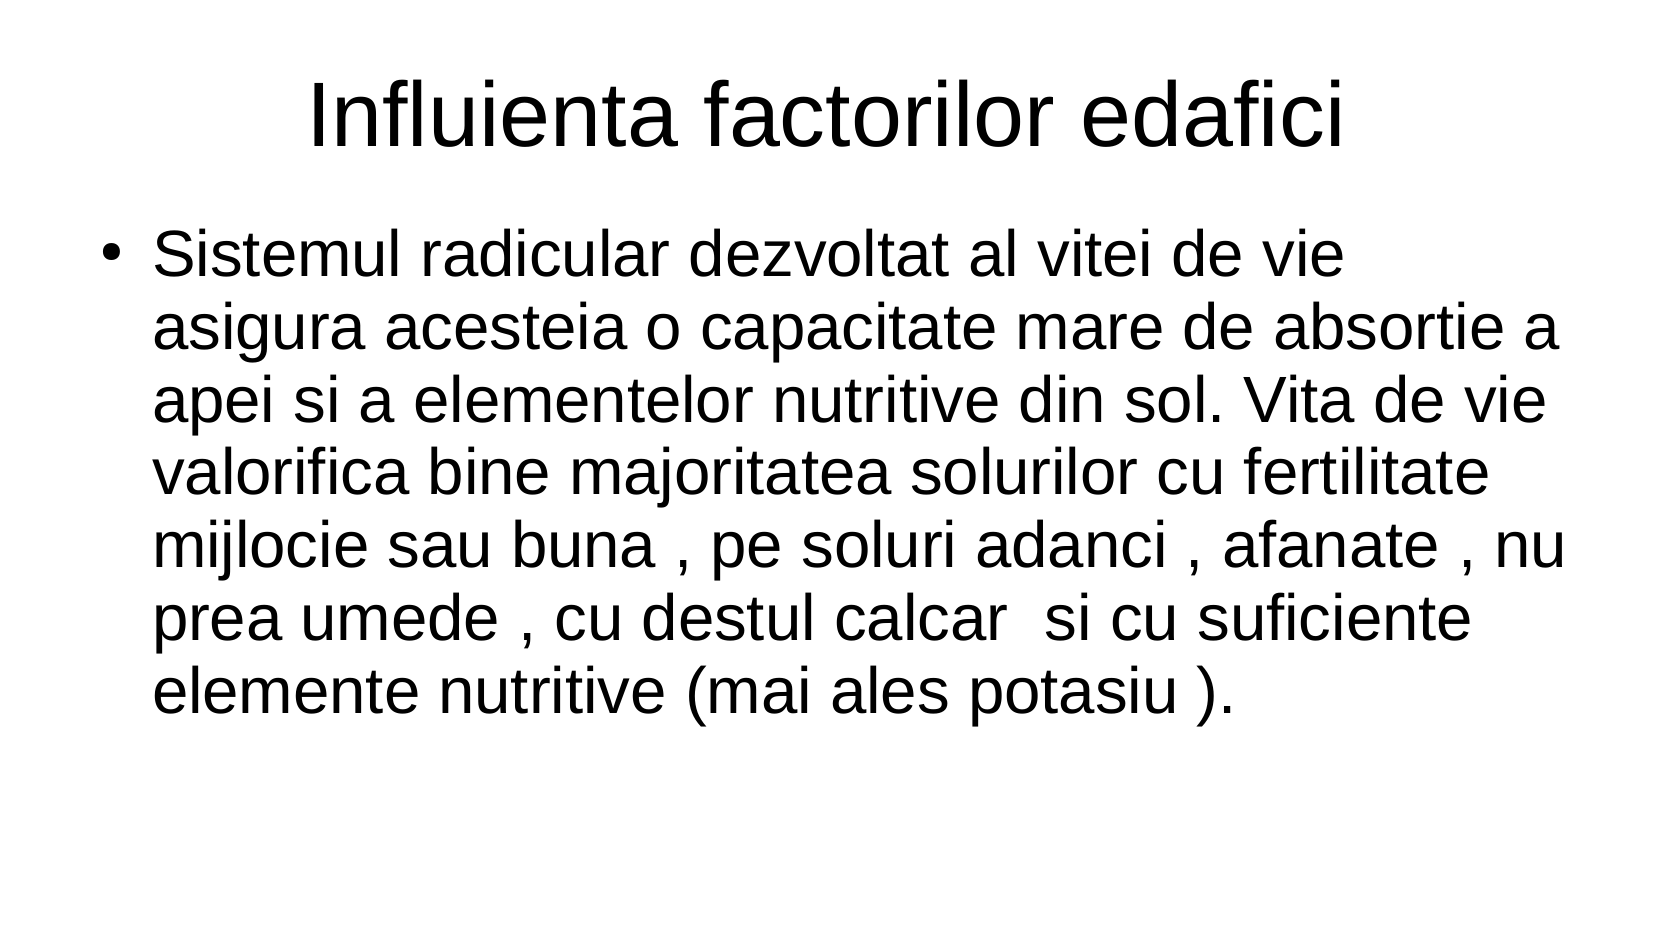

# Influienta factorilor edafici
Sistemul radicular dezvoltat al vitei de vie asigura acesteia o capacitate mare de absortie a apei si a elementelor nutritive din sol. Vita de vie valorifica bine majoritatea solurilor cu fertilitate mijlocie sau buna , pe soluri adanci , afanate , nu prea umede , cu destul calcar si cu suficiente elemente nutritive (mai ales potasiu ).